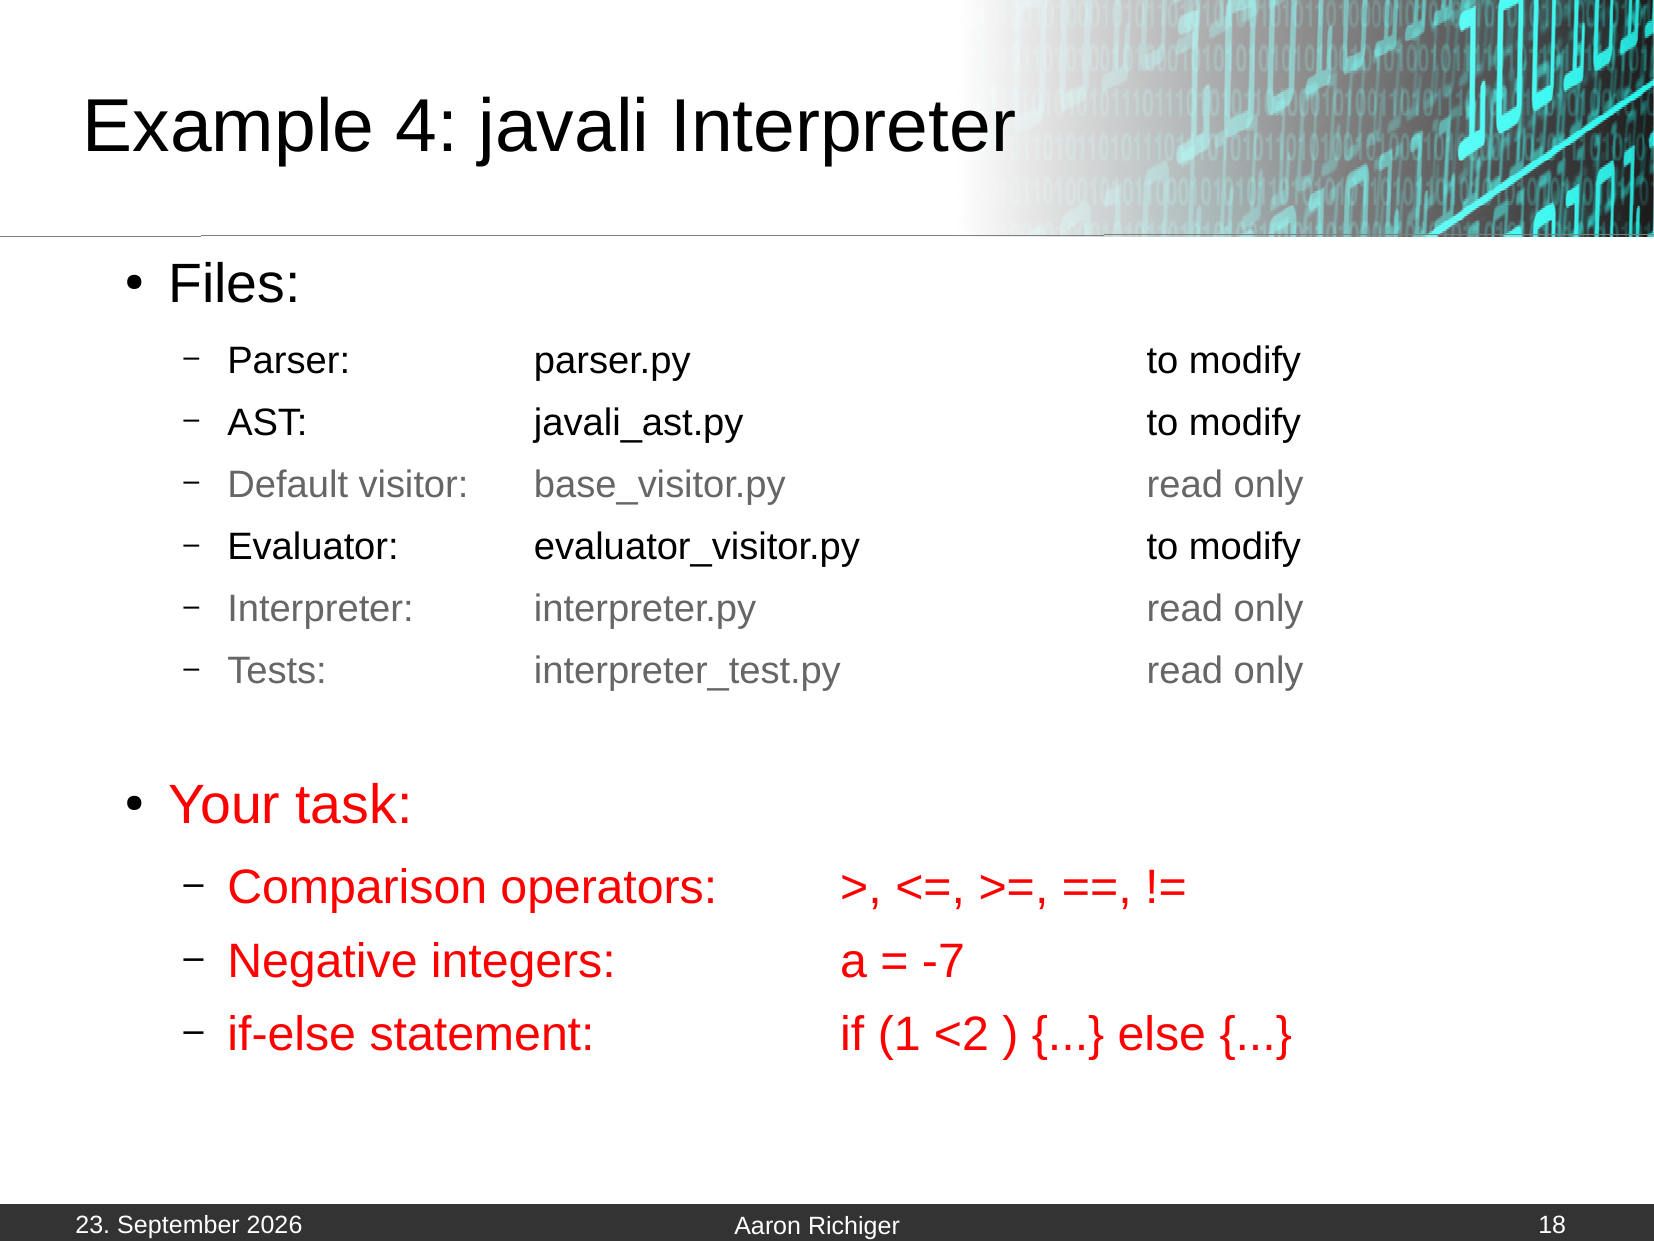

Example 4: javali Interpreter
# Files:
Parser:		 		parser.py				 				 		 		to modify
AST: 							 		javali_ast.py				 						 						 		to modify
Default visitor:	 	base_visitor.py									 					 		read only
Evaluator:	 		evaluator_visitor.py				 			 		to modify
Interpreter:		interpreter.py			 			 		 		read only
Tests:		 		interpreter_test.py			 				 				read only
Your task:
Comparison operators: 				 	>, <=, >=, ==, !=
Negative integers:		 			 	a = -7
if-else statement:		 			 	if (1 <2 ) {...} else {...}
18
Aaron Richiger